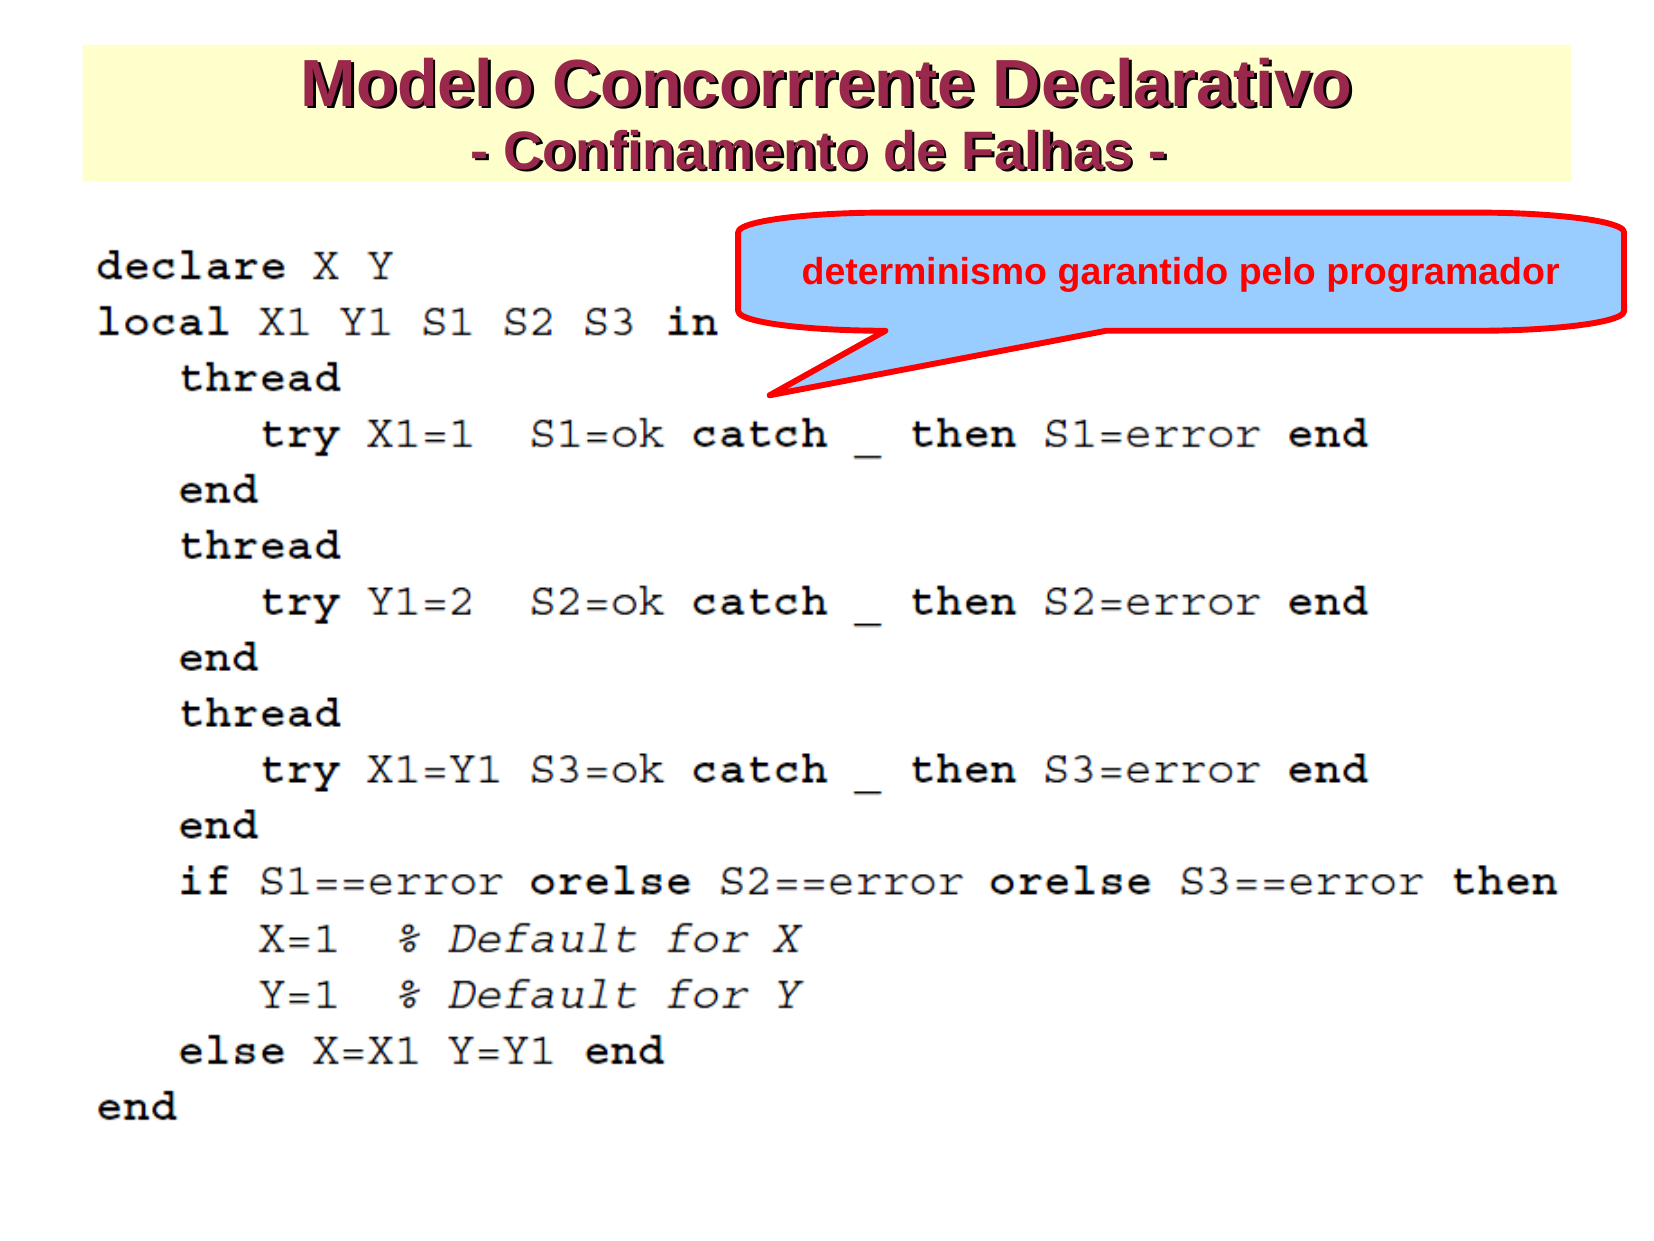

# Modelo Concorrrente Declarativo - Confinamento de Falhas -
determinismo garantido pelo programador